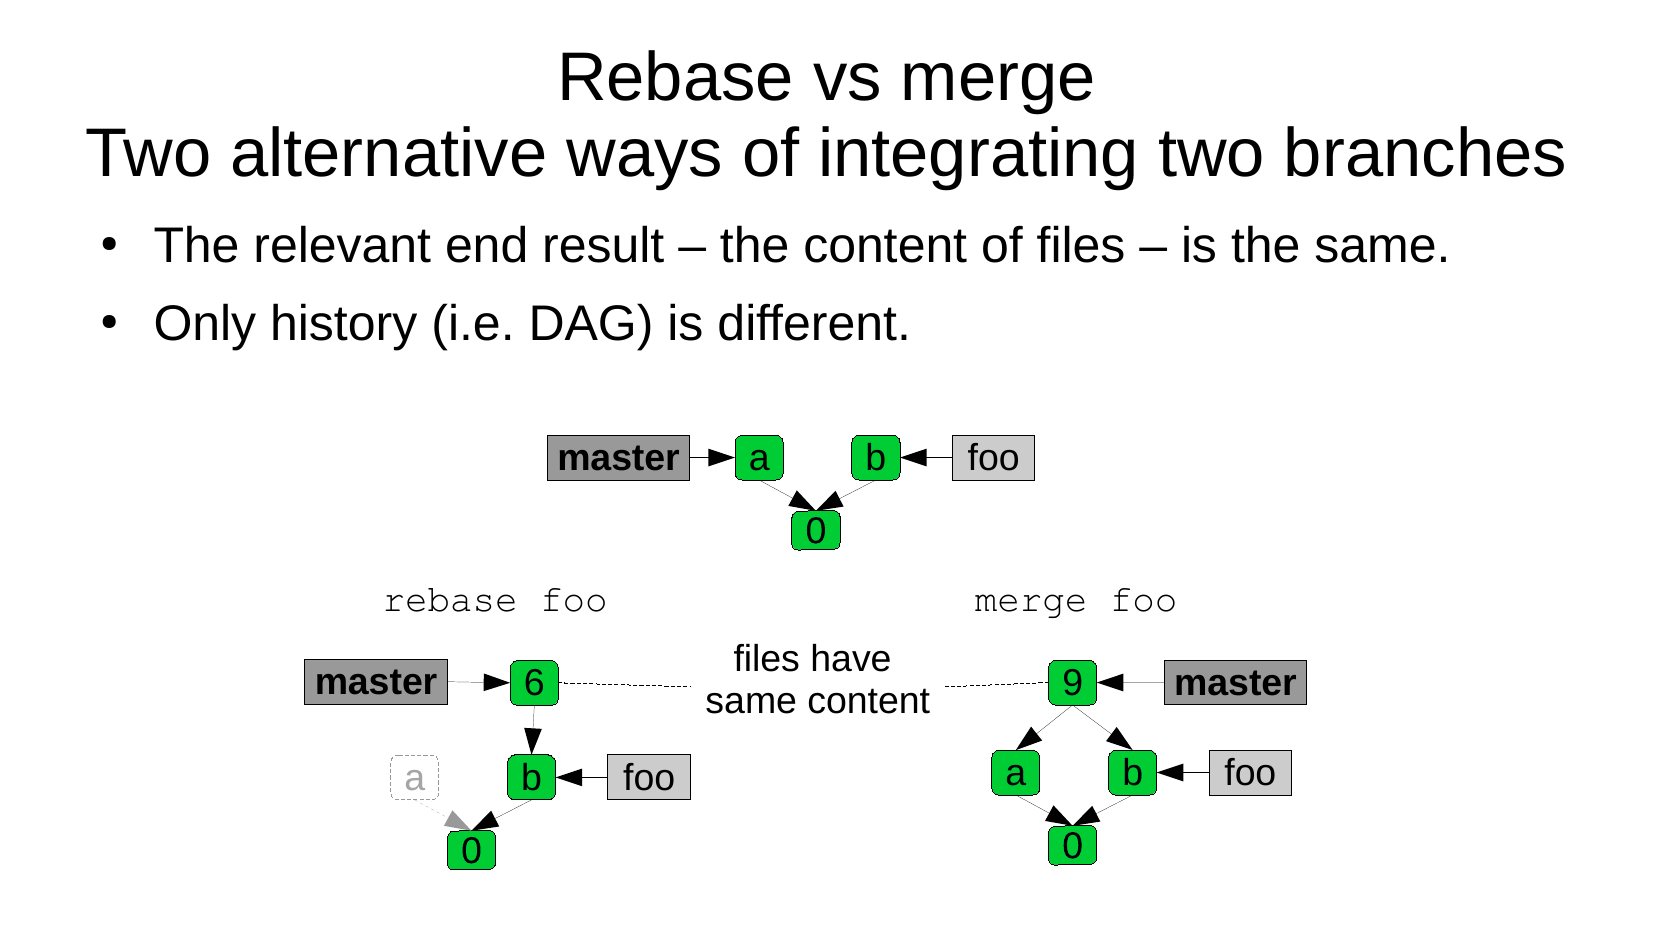

# Rebase vs merge Two alternative ways of integrating two branches
The relevant end result – the content of files – is the same.
Only history (i.e. DAG) is different.
b
foo
master
a
0
rebase foo
merge foo
files have
same content
master
master
9
6
b
foo
a
b
foo
a
0
0